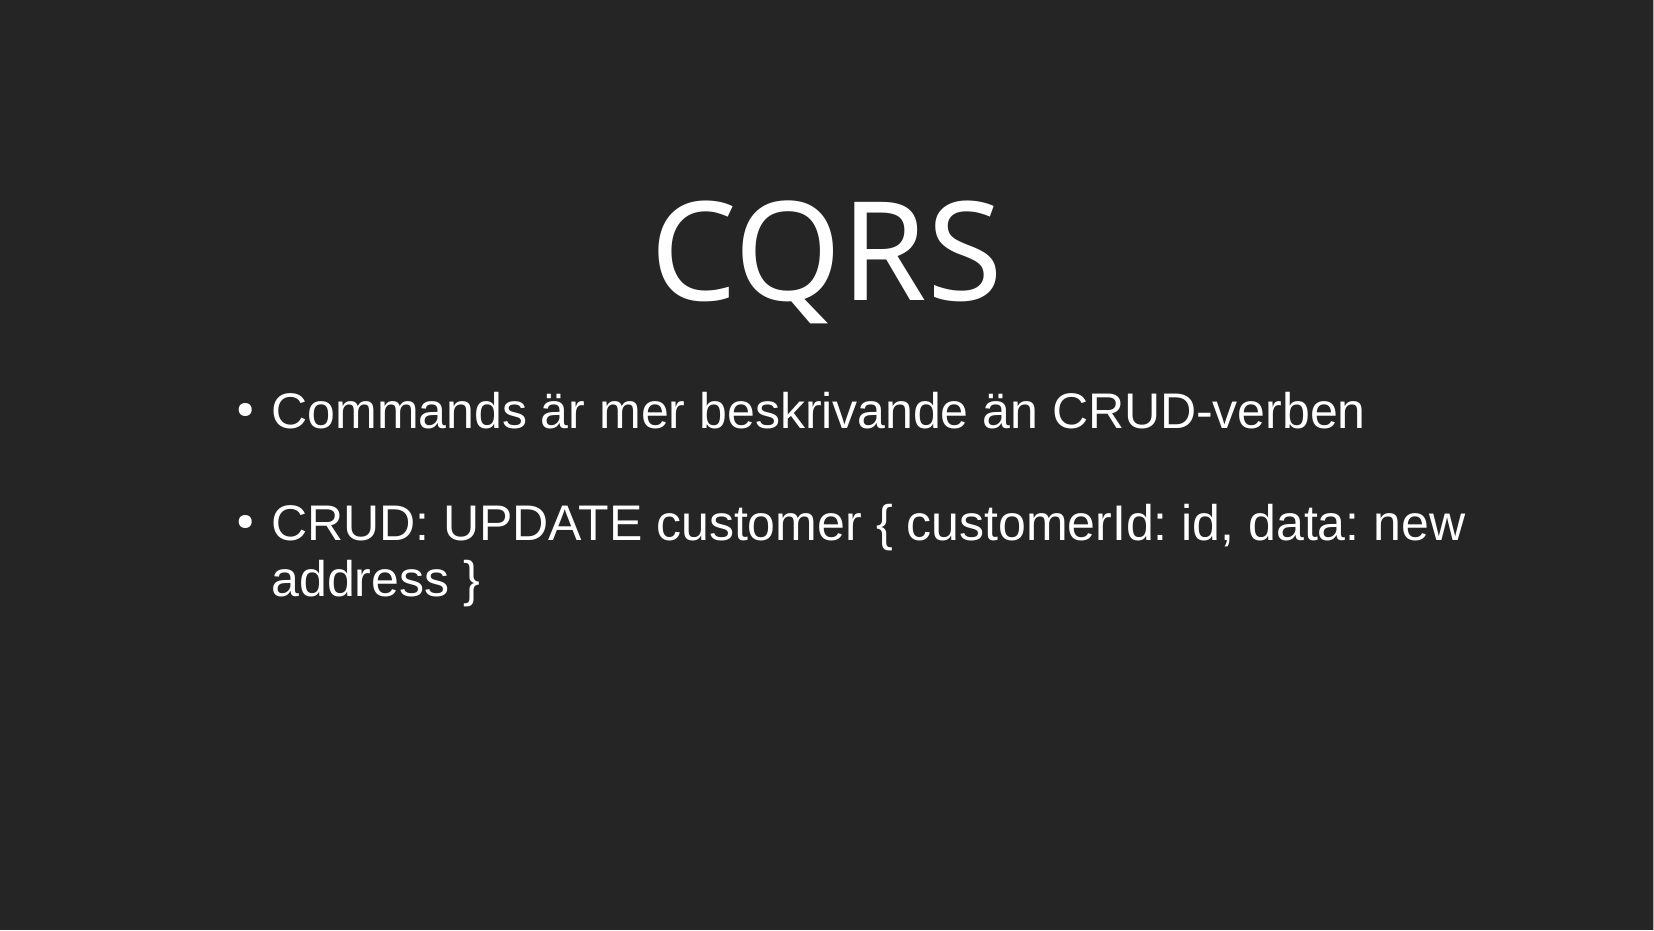

# CQRS
Commands är mer beskrivande än CRUD-verben
CRUD: UPDATE customer { customerId: id, data: new address }